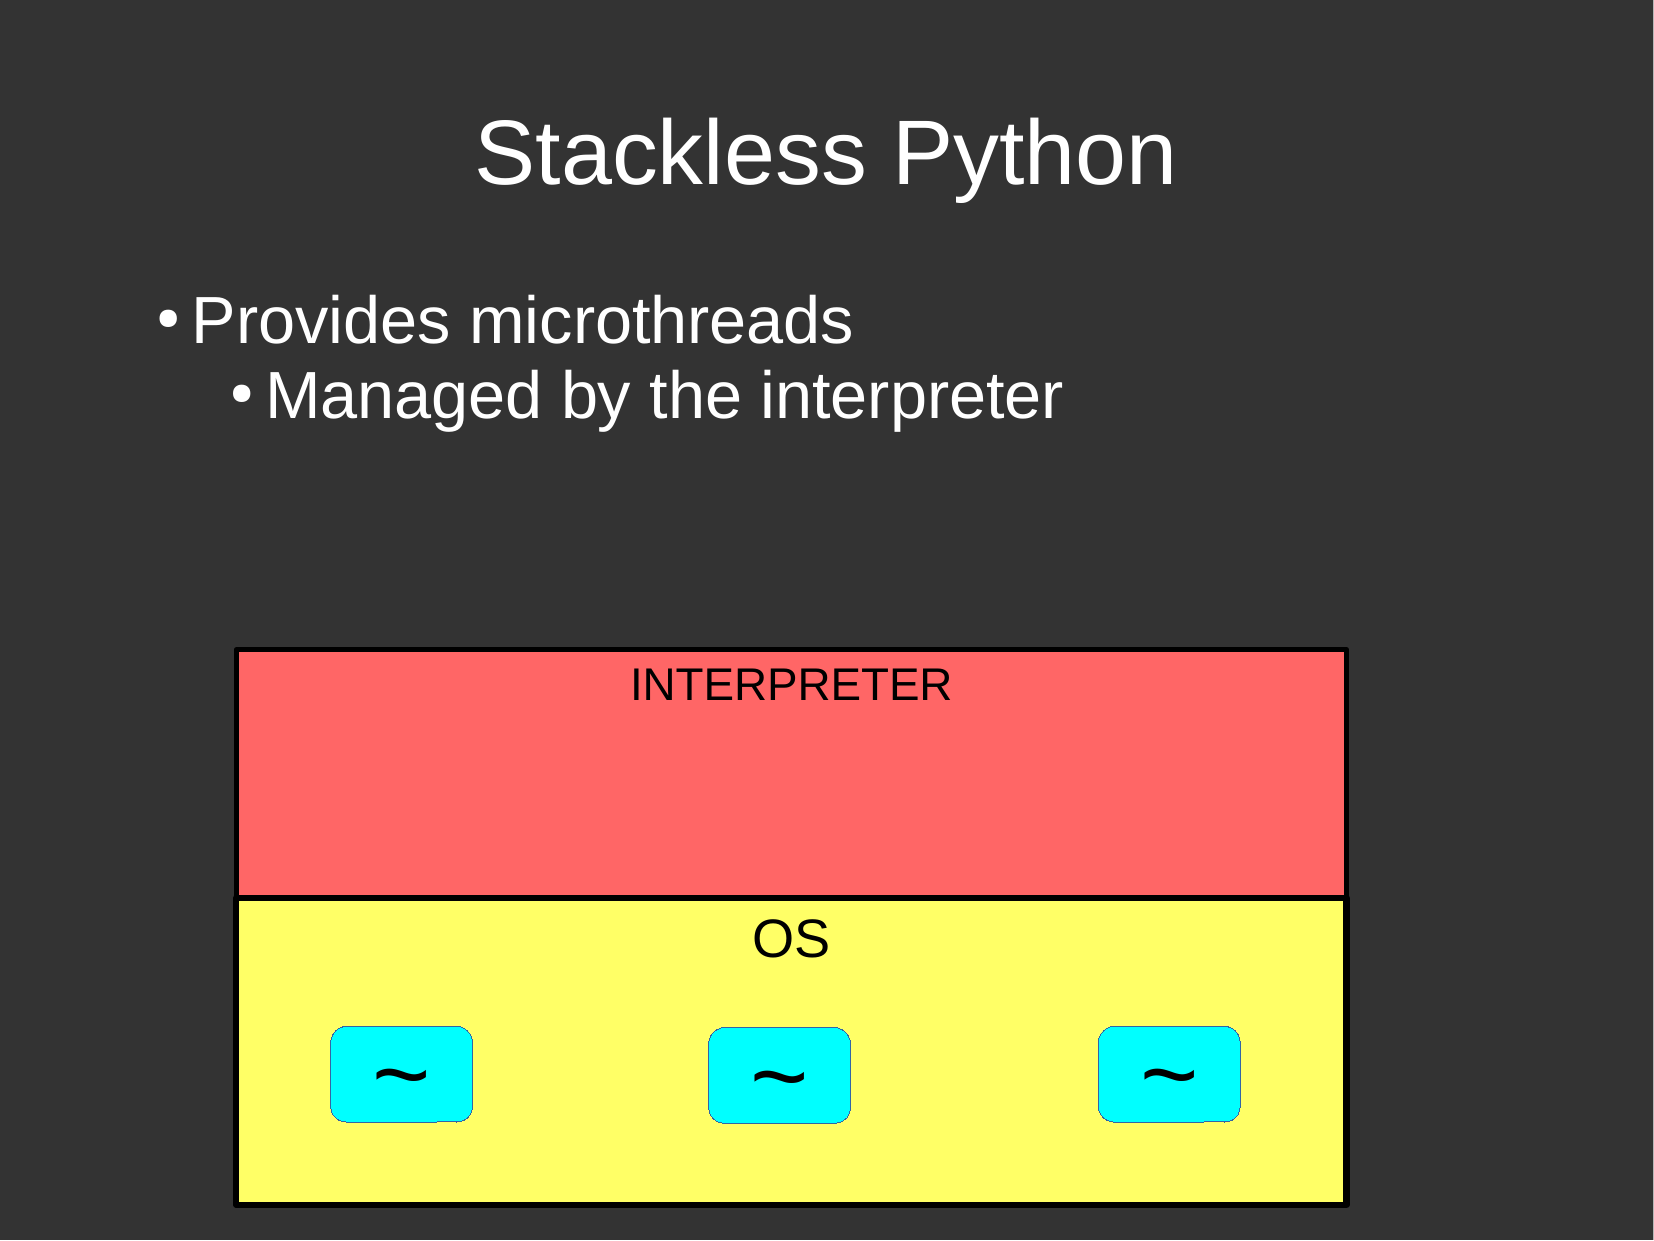

Provides microthreads
Managed by the interpreter
# Stackless Python
INTERPRETER
OS
~
~
~